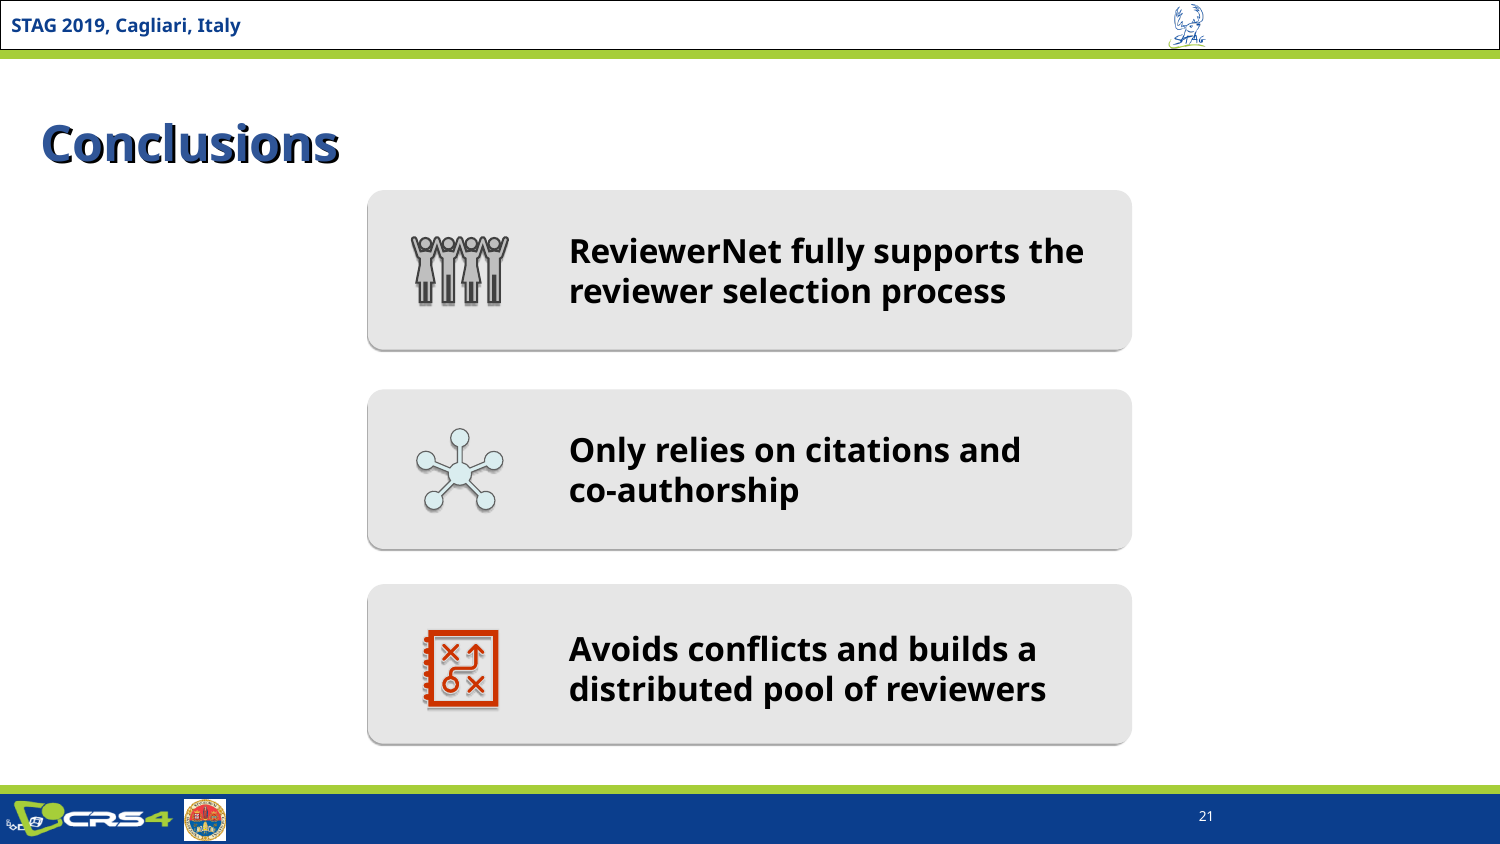

# Conclusions
ReviewerNet fully supports the reviewer selection process
Only relies on citations and
co-authorship
Avoids conflicts and builds a distributed pool of reviewers